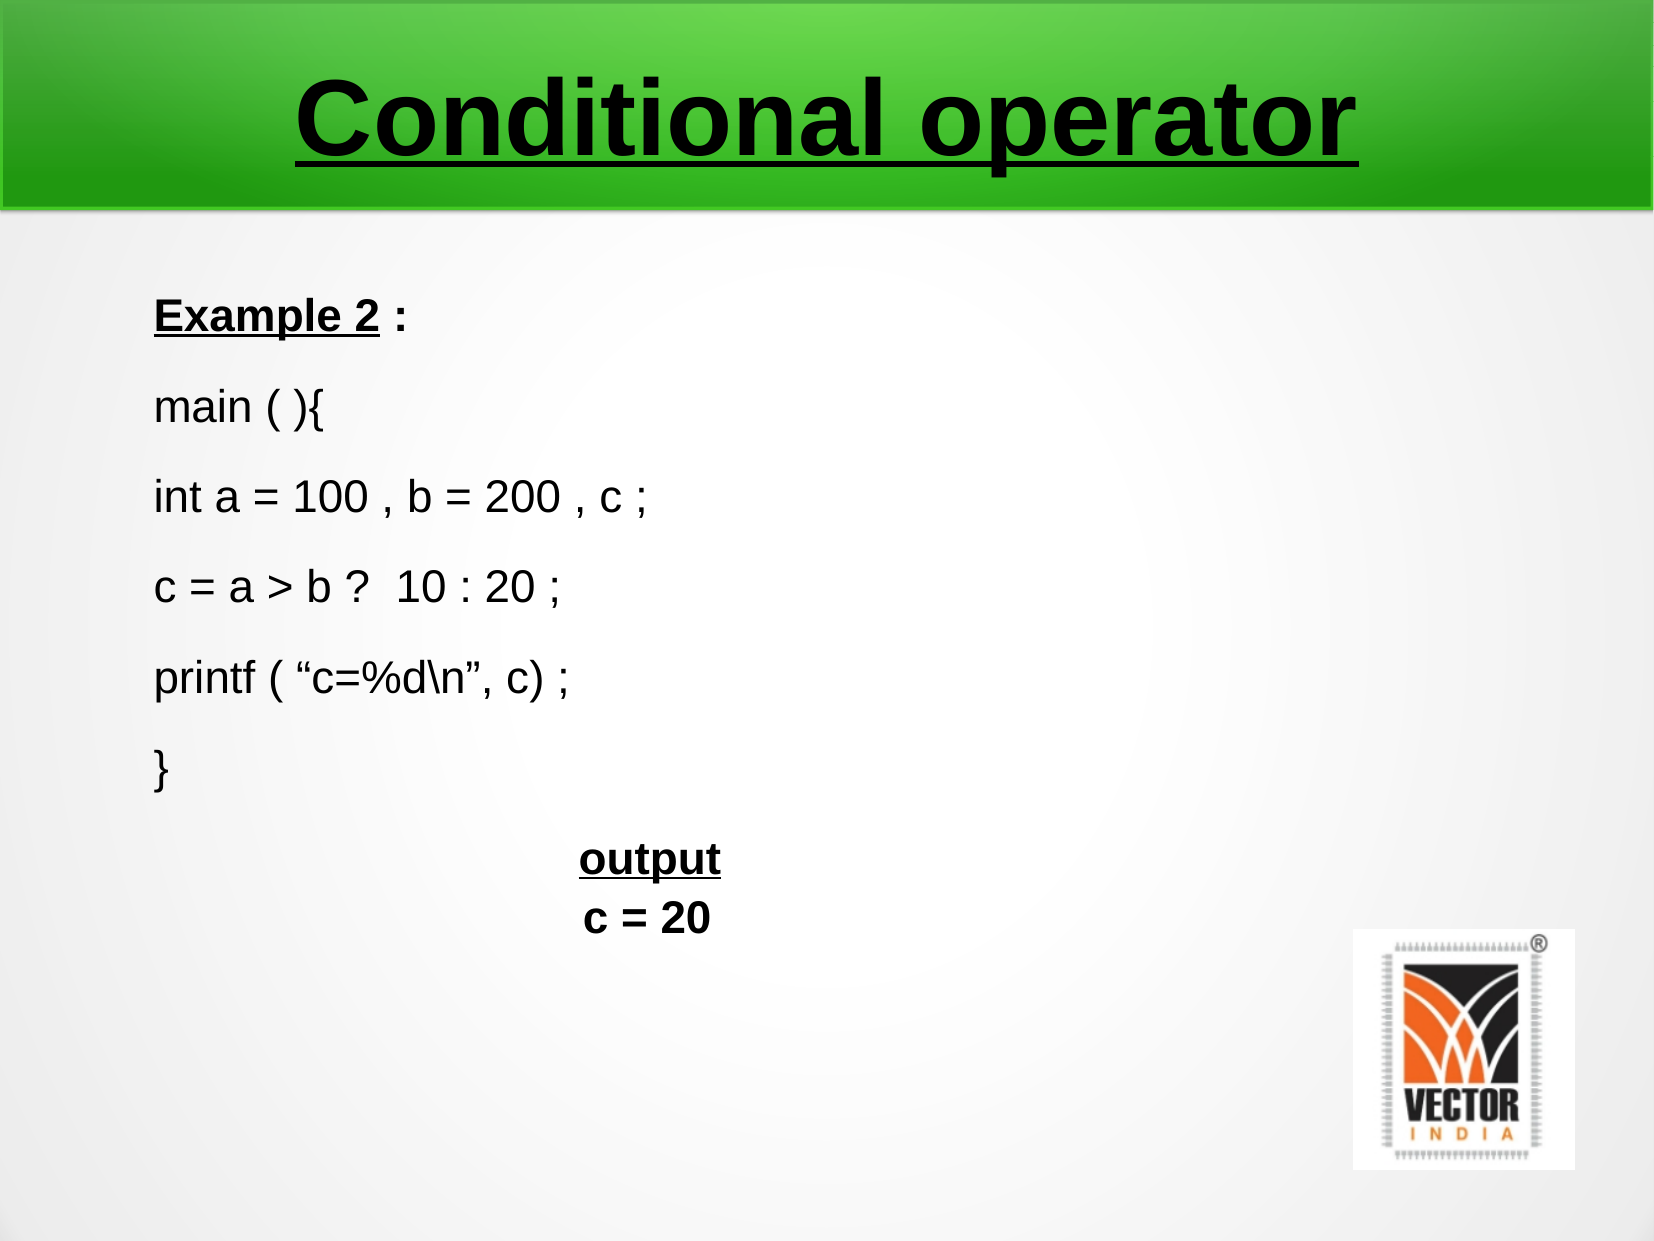

# Conditional operator
Example 2 :
main ( ){
int a = 100 , b = 200 , c ;
c = a > b ? 10 : 20 ;
printf ( “c=%d\n”, c) ;
}
output
 	c = 20